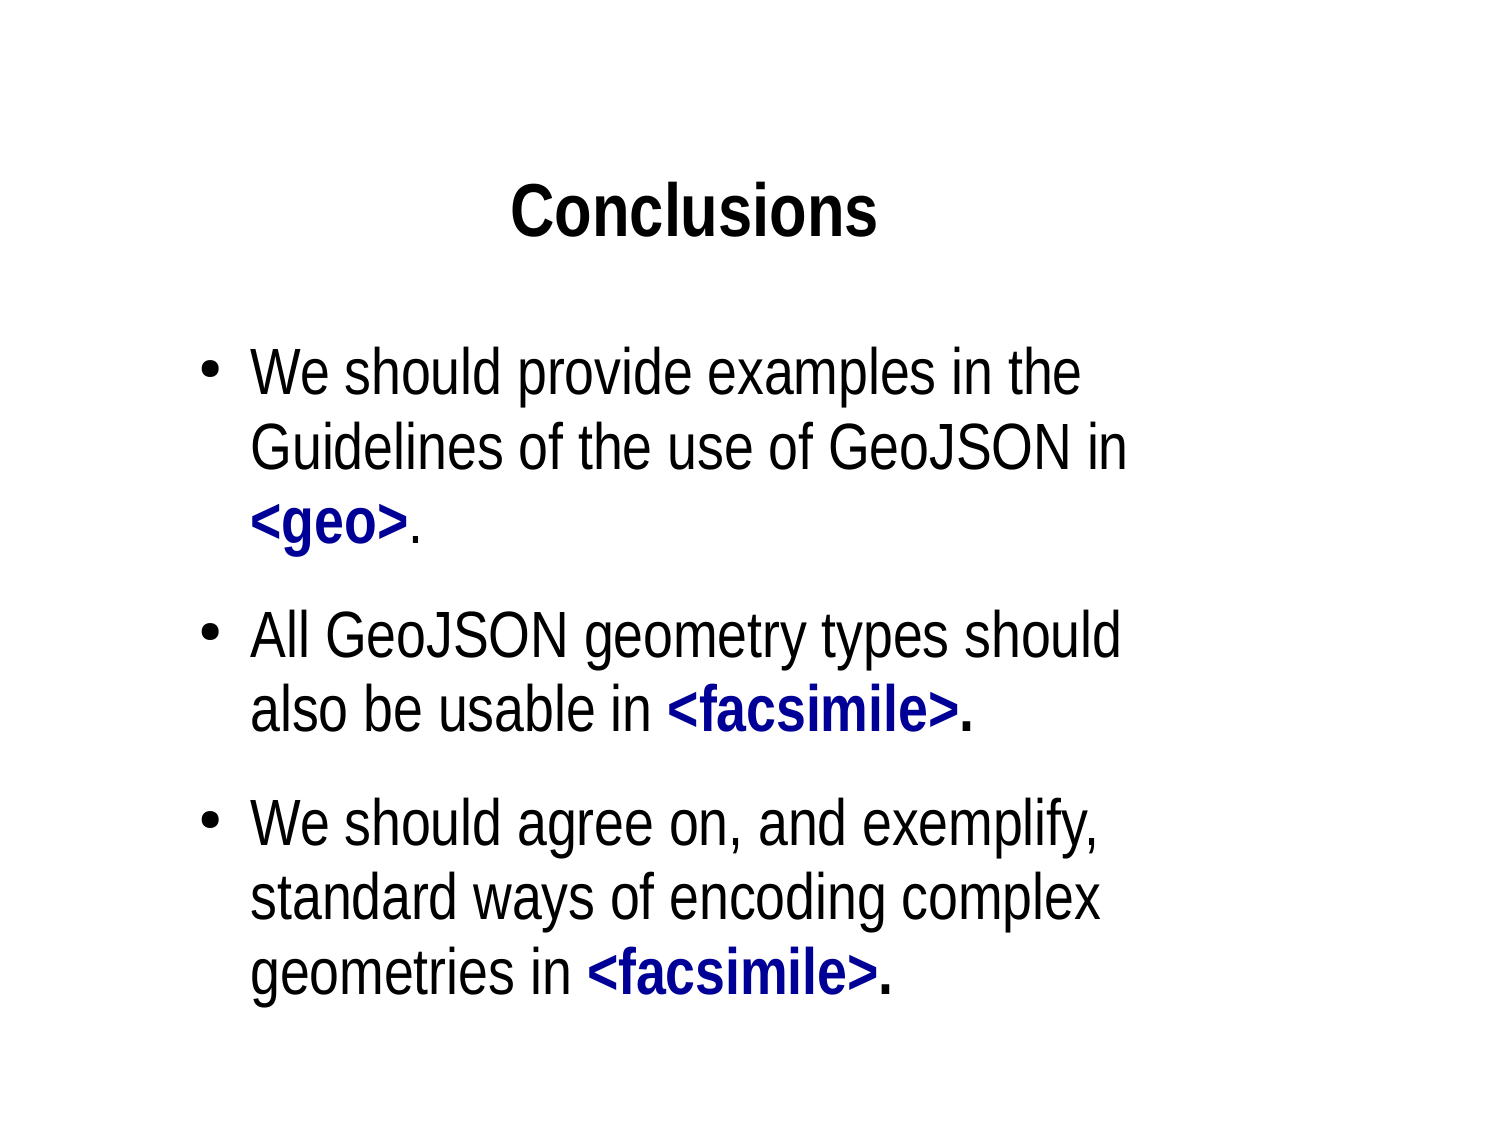

# Conclusions
We should provide examples in the Guidelines of the use of GeoJSON in <geo>.
All GeoJSON geometry types should also be usable in <facsimile>.
We should agree on, and exemplify, standard ways of encoding complex geometries in <facsimile>.